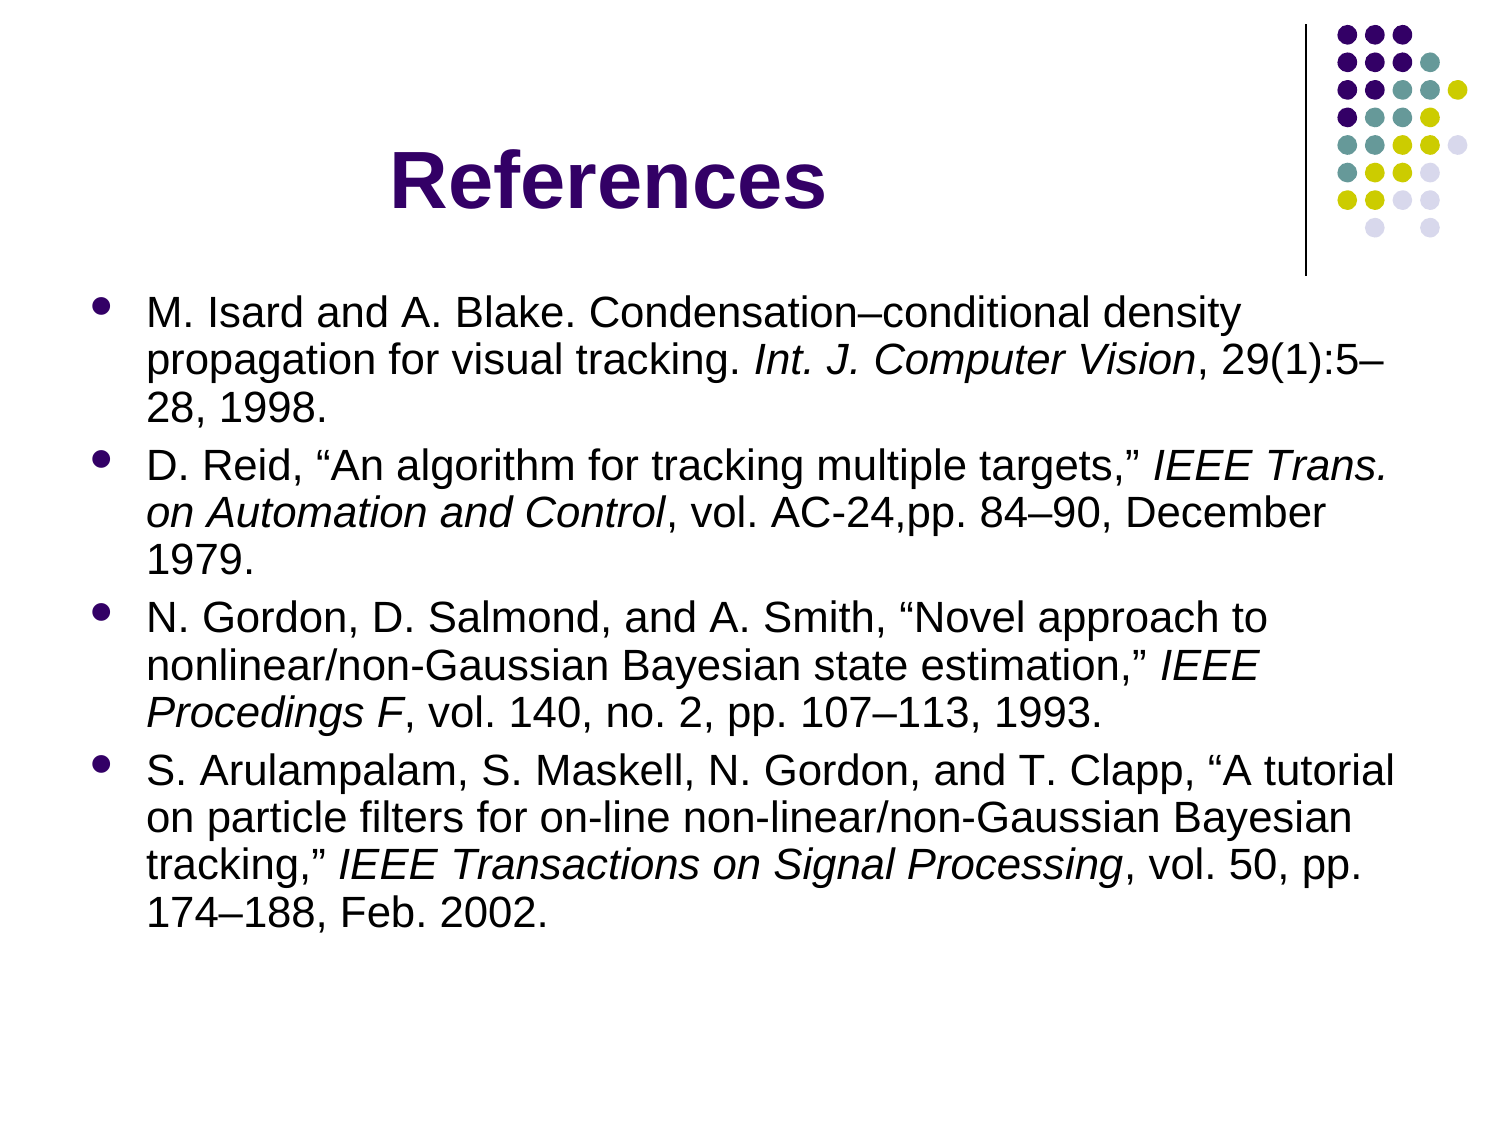

# References
M. Isard and A. Blake. Condensation–conditional density propagation for visual tracking. Int. J. Computer Vision, 29(1):5–28, 1998.
D. Reid, “An algorithm for tracking multiple targets,” IEEE Trans. on Automation and Control, vol. AC-24,pp. 84–90, December 1979.
N. Gordon, D. Salmond, and A. Smith, “Novel approach to nonlinear/non-Gaussian Bayesian state estimation,” IEEE Procedings F, vol. 140, no. 2, pp. 107–113, 1993.
S. Arulampalam, S. Maskell, N. Gordon, and T. Clapp, “A tutorial on particle filters for on-line non-linear/non-Gaussian Bayesian tracking,” IEEE Transactions on Signal Processing, vol. 50, pp. 174–188, Feb. 2002.